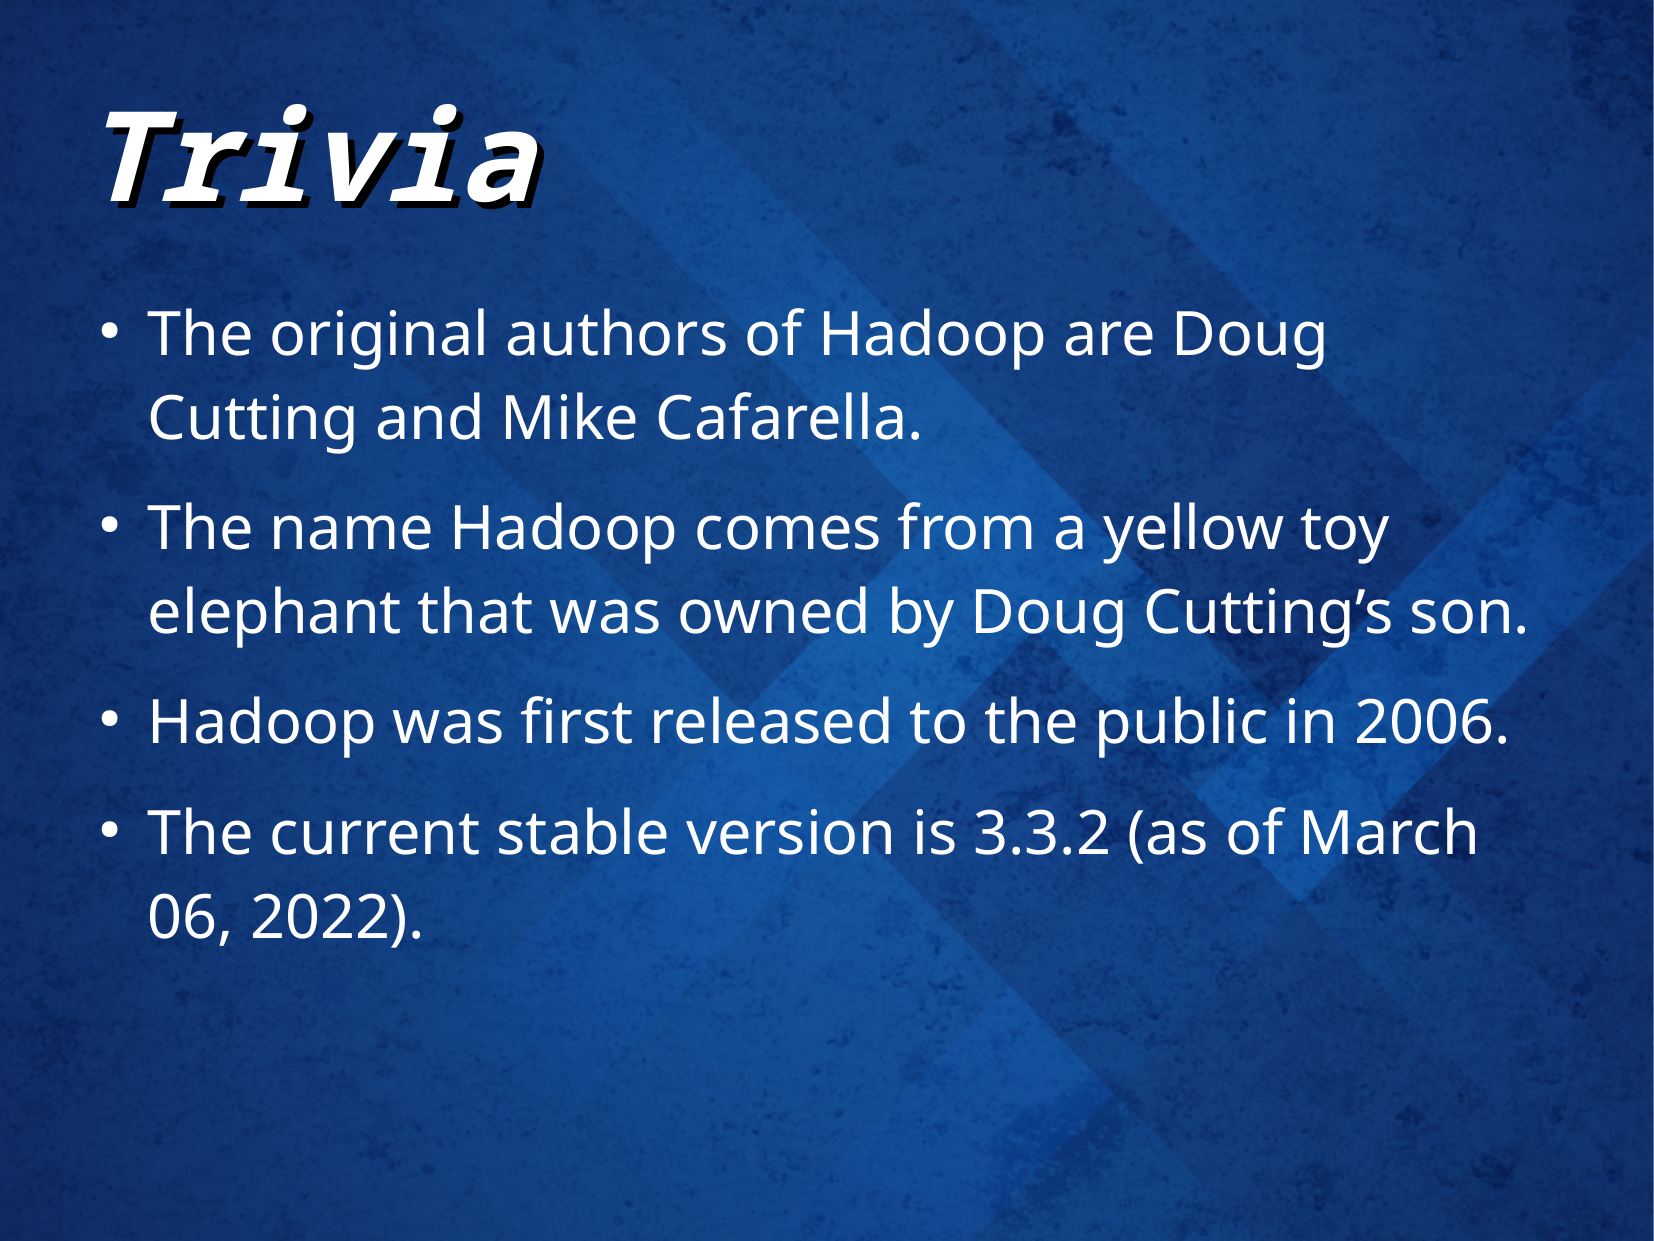

# Trivia
The original authors of Hadoop are Doug Cutting and Mike Cafarella.
The name Hadoop comes from a yellow toy elephant that was owned by Doug Cutting’s son.
Hadoop was first released to the public in 2006.
The current stable version is 3.3.2 (as of March 06, 2022).